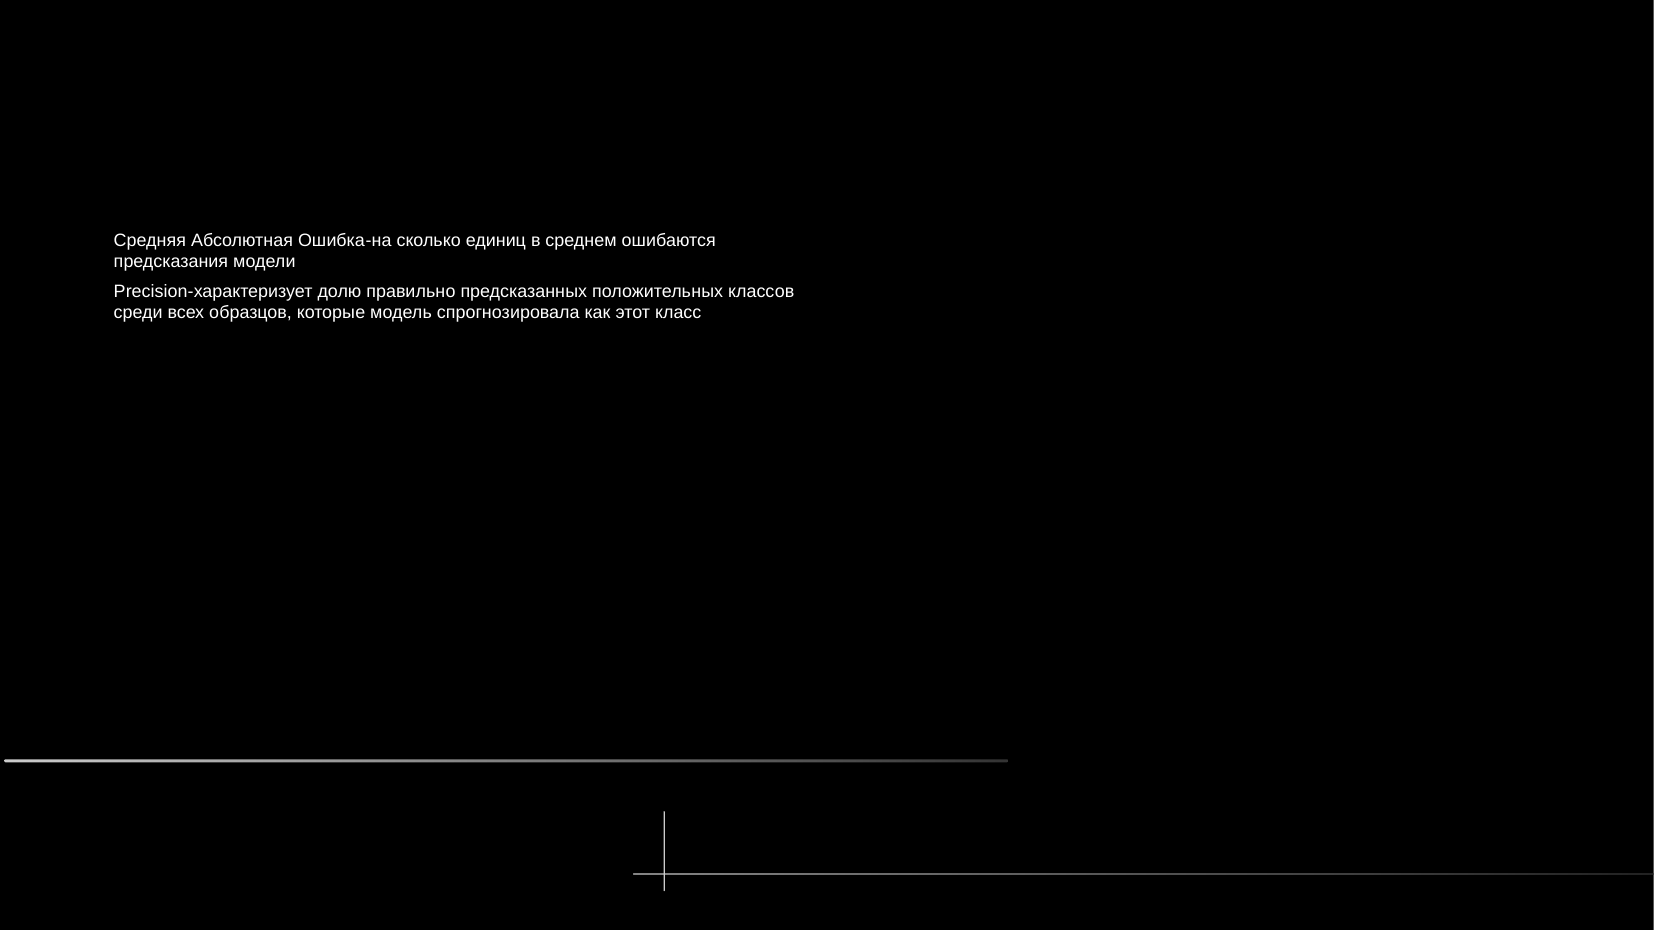

# Средняя Абсолютная
Средняя Абсолютная Ошибка-на сколько единиц в среднем ошибаются предсказания модели
Precision-характеризует долю правильно предсказанных положительных классов среди всех образцов, которые модель спрогнозировала как этот класс